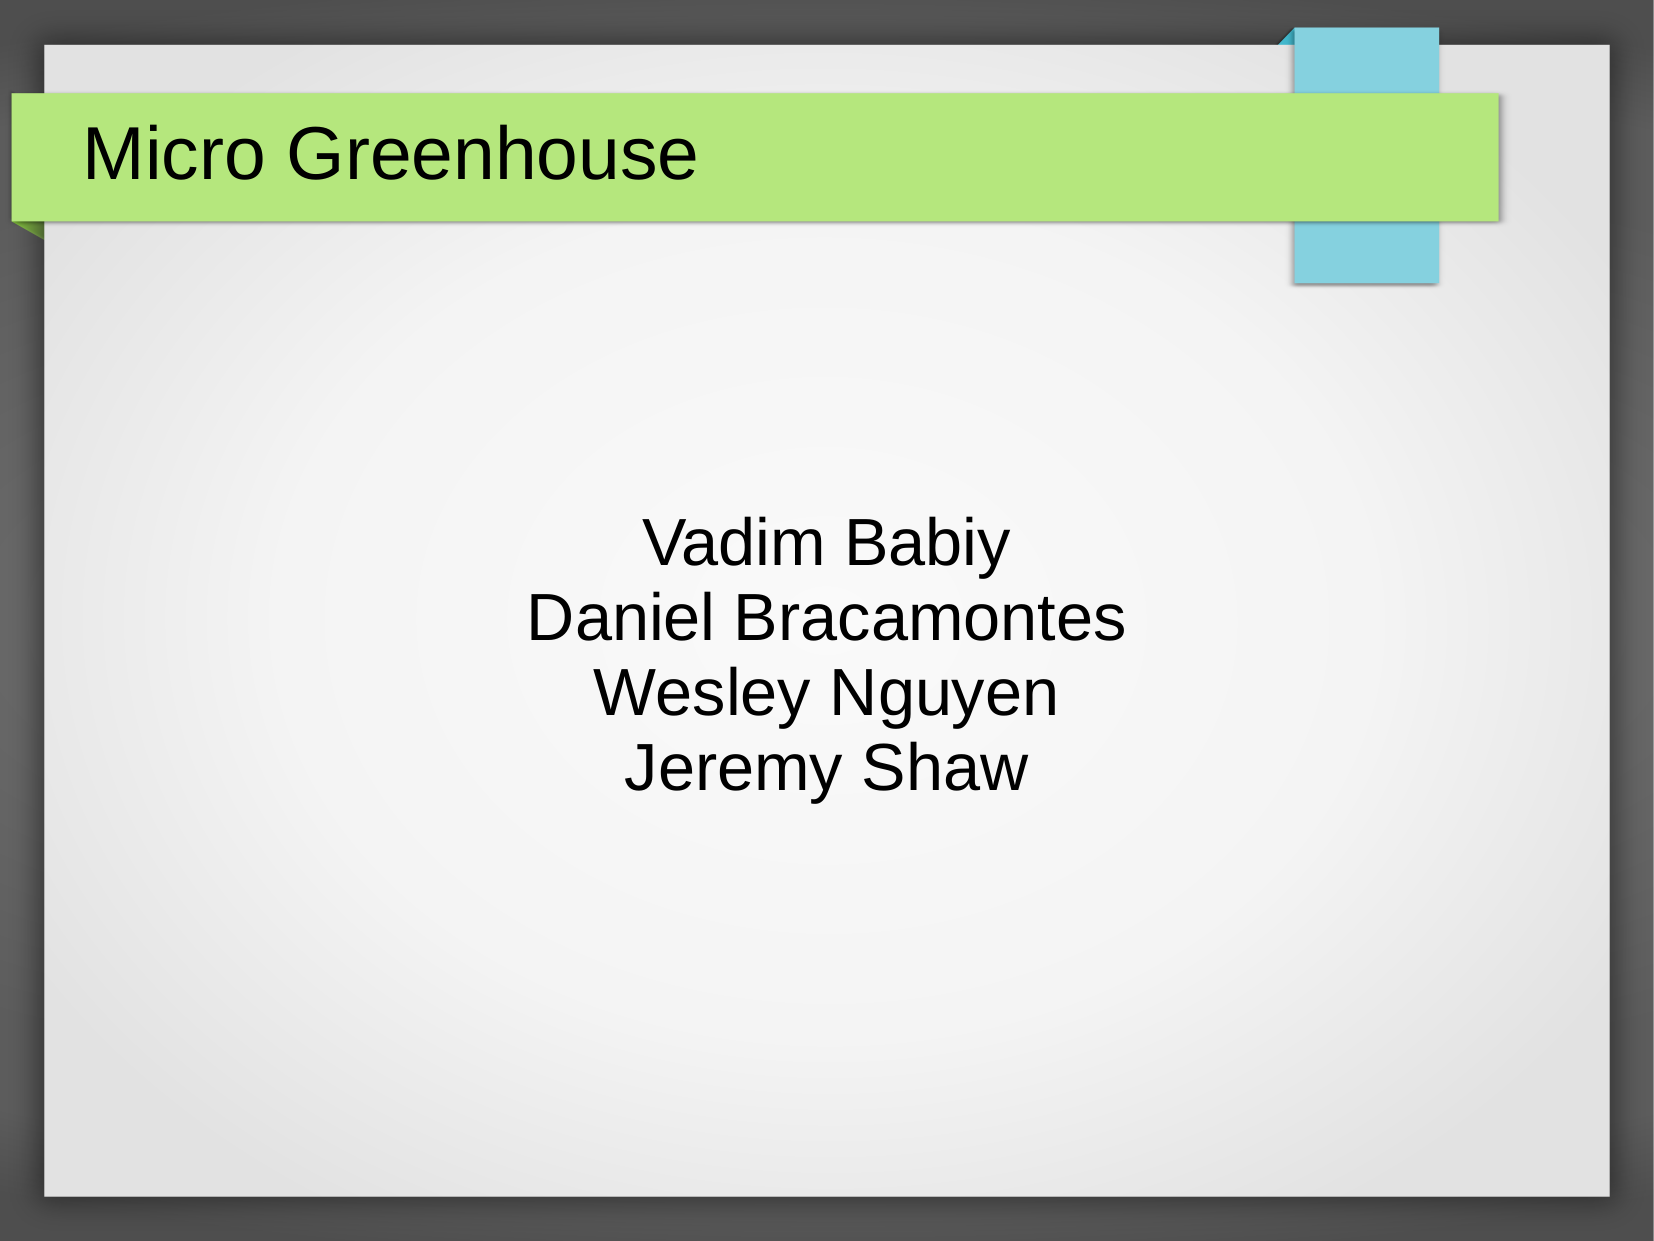

# Micro Greenhouse
Vadim Babiy
Daniel Bracamontes
Wesley Nguyen
Jeremy Shaw